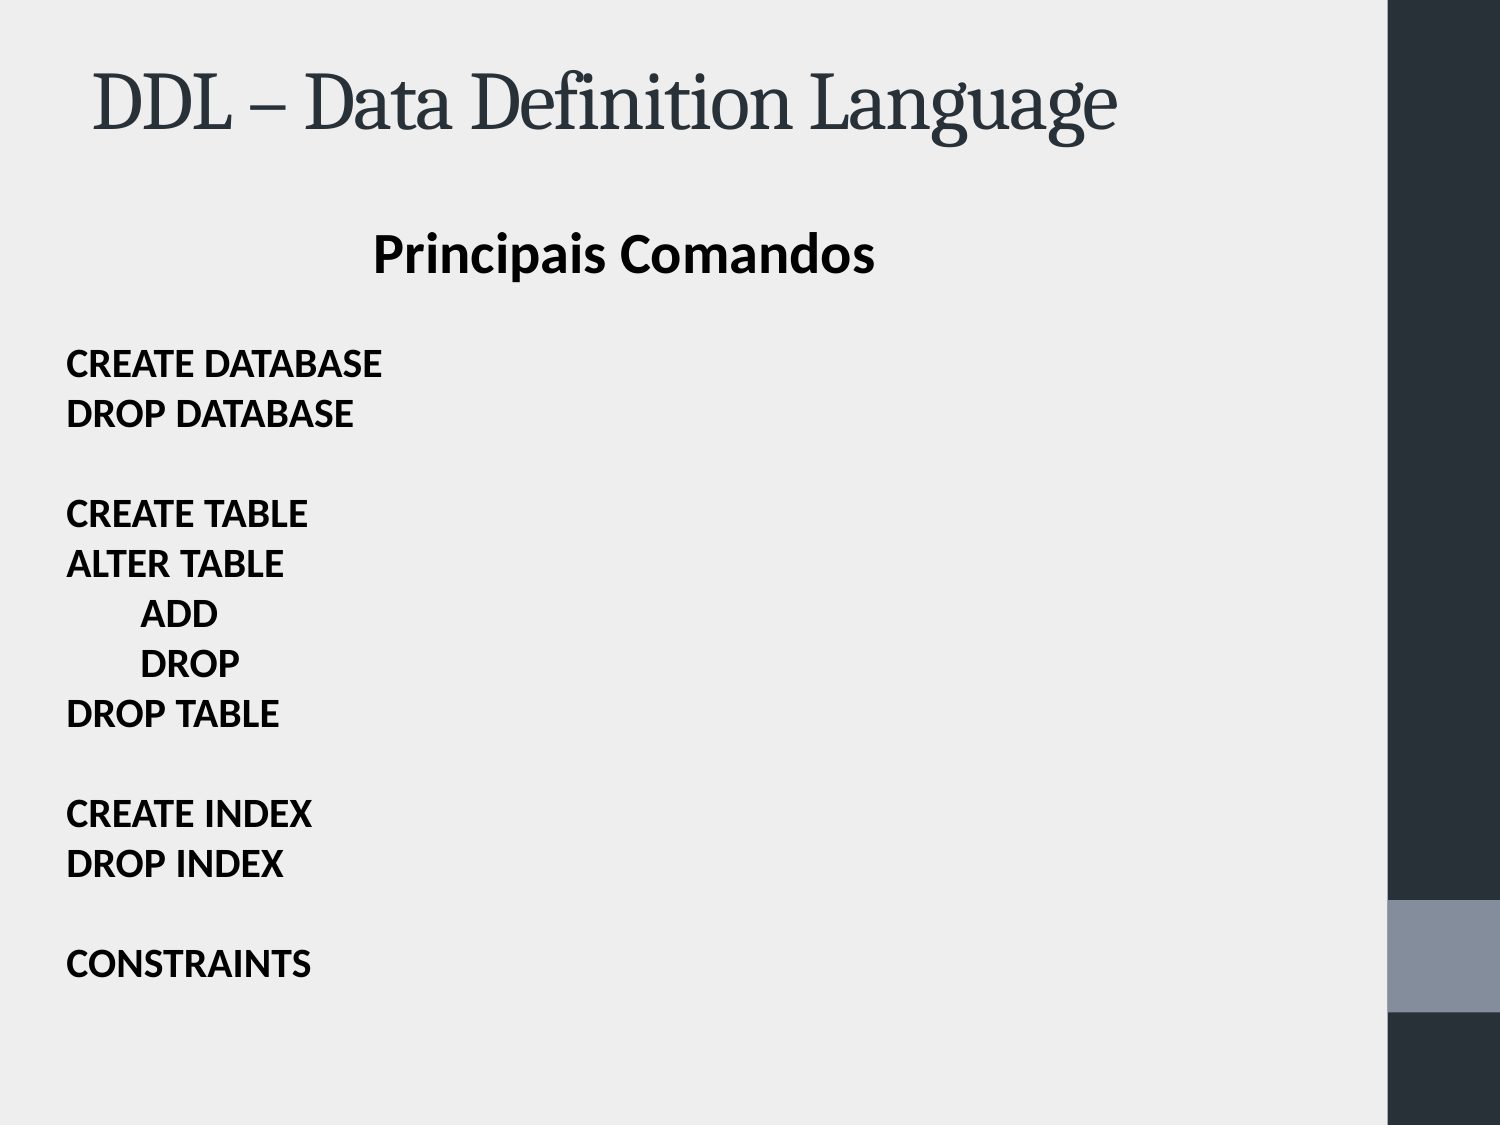

# DDL – Data Definition Language
Principais Comandos
CREATE DATABASE
DROP DATABASE
CREATE TABLE
ALTER TABLE
	ADD
	DROP
DROP TABLE
CREATE INDEX
DROP INDEX
CONSTRAINTS